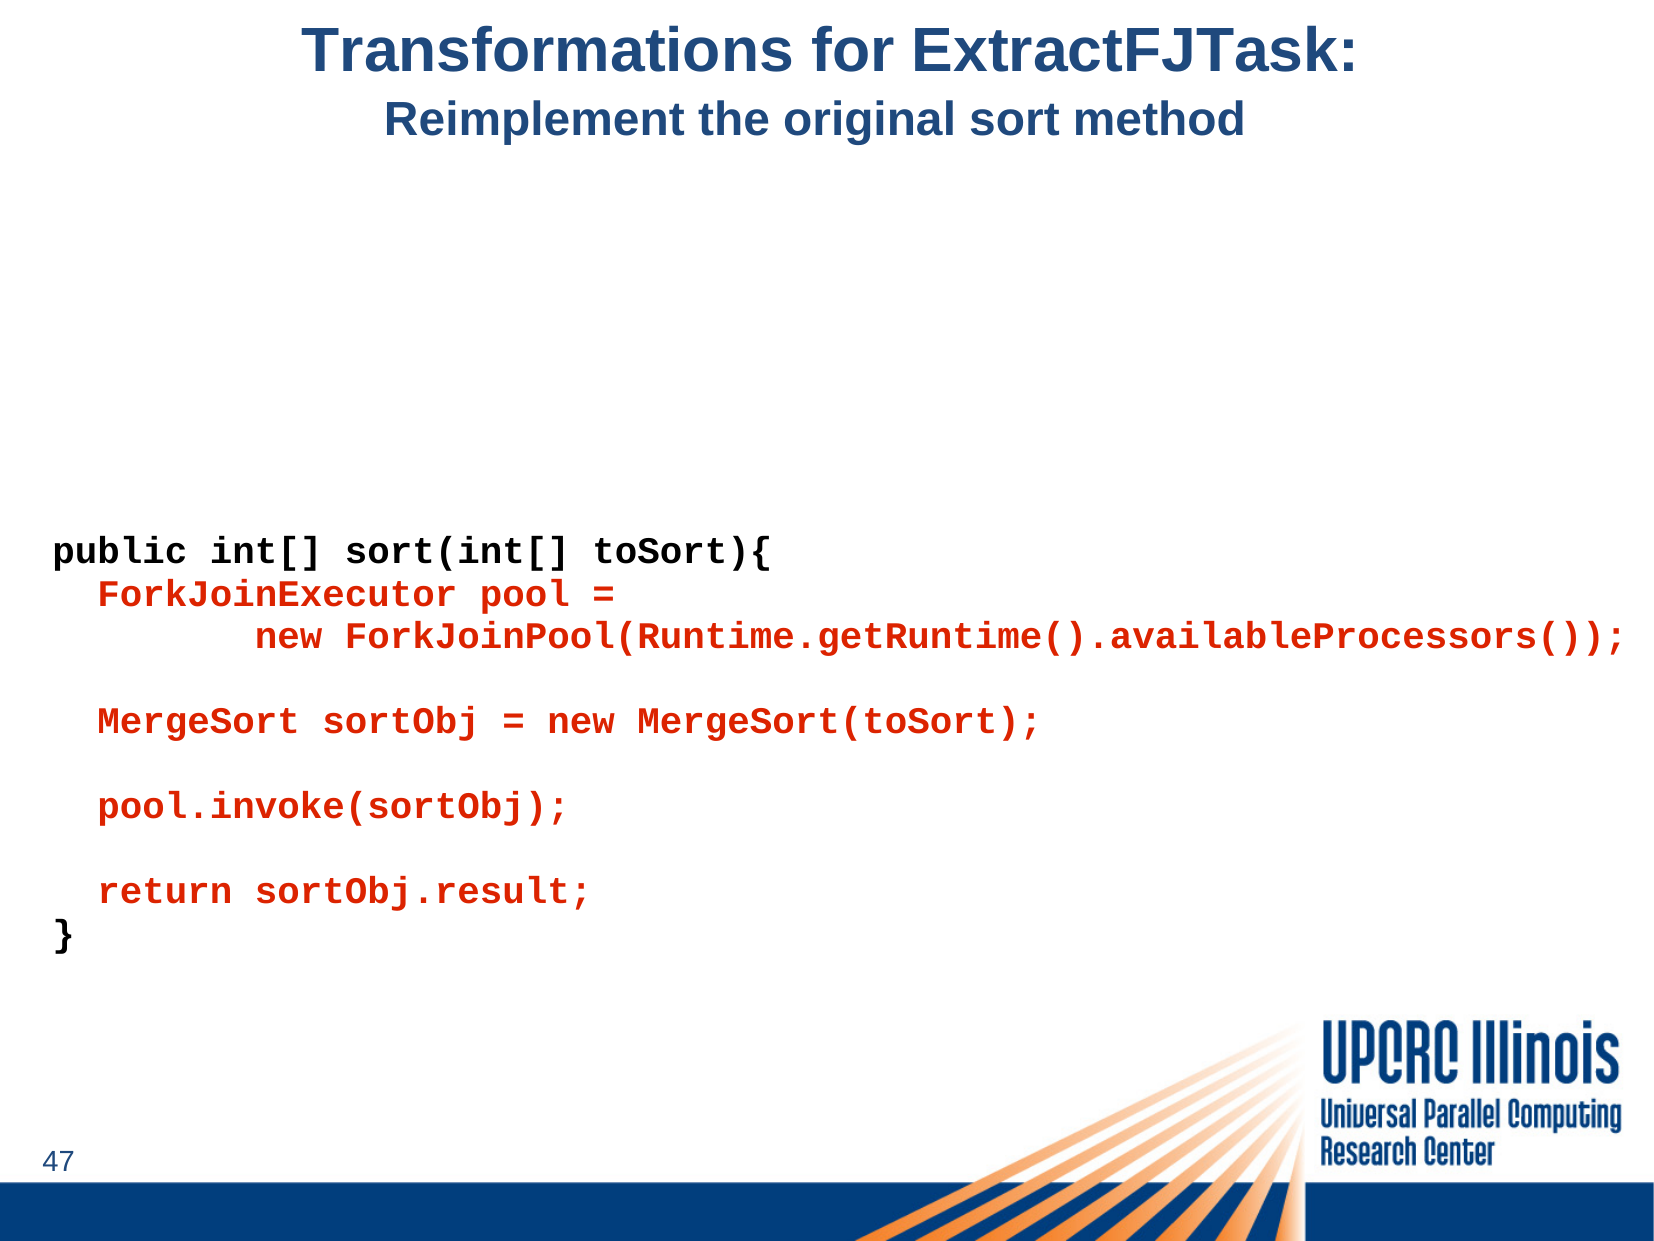

# Transformations for ExtractFJTask: Reimplement the original sort method
public int[] sort(int[] toSort){
 ForkJoinExecutor pool =
 new ForkJoinPool(Runtime.getRuntime().availableProcessors());
 MergeSort sortObj = new MergeSort(toSort);
 pool.invoke(sortObj);
 return sortObj.result;
}
47